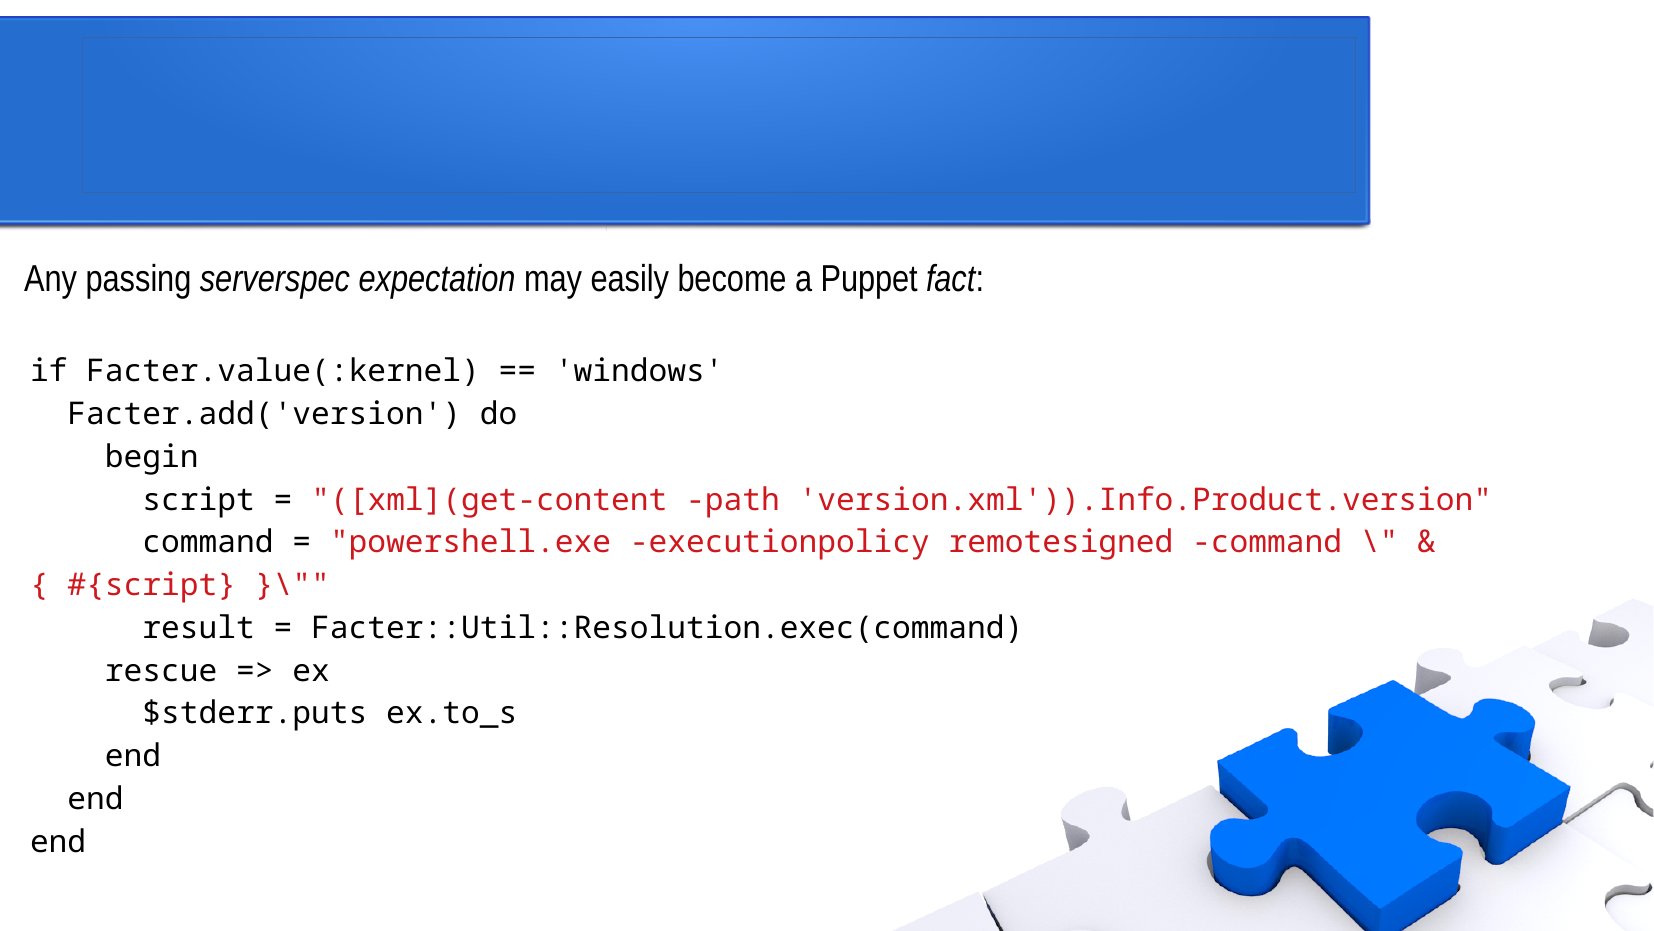

#
Any passing serverspec expectation may easily become a Puppet fact:
if Facter.value(:kernel) == 'windows'
 Facter.add('version') do
 begin
 script = "([xml](get-content -path 'version.xml')).Info.Product.version"
 command = "powershell.exe -executionpolicy remotesigned -command \" & { #{script} }\""
 result = Facter::Util::Resolution.exec(command)
 rescue => ex
 $stderr.puts ex.to_s
 end
 end
end